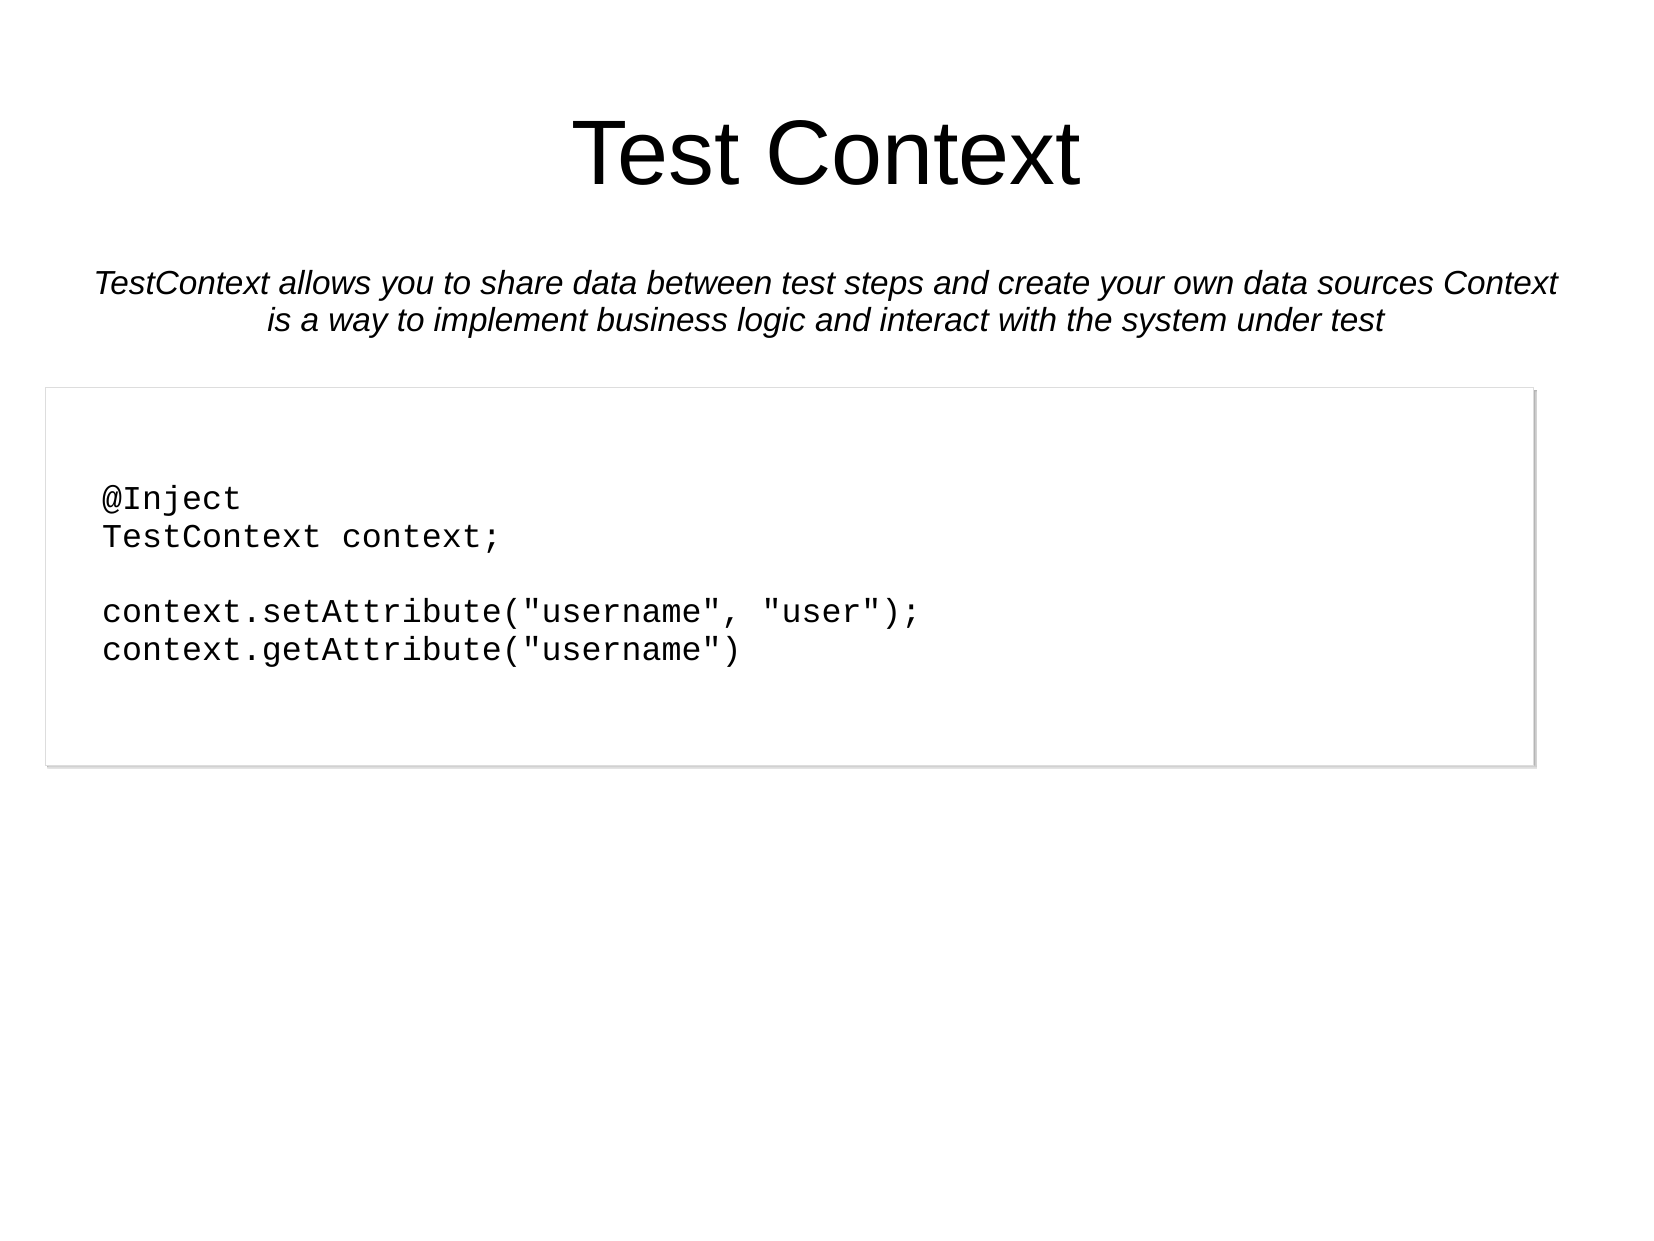

# Test Context
TestContext allows you to share data between test steps and create your own data sources Context is a way to implement business logic and interact with the system under test
@Inject
TestContext context;
context.setAttribute("username", "user");
context.getAttribute("username")